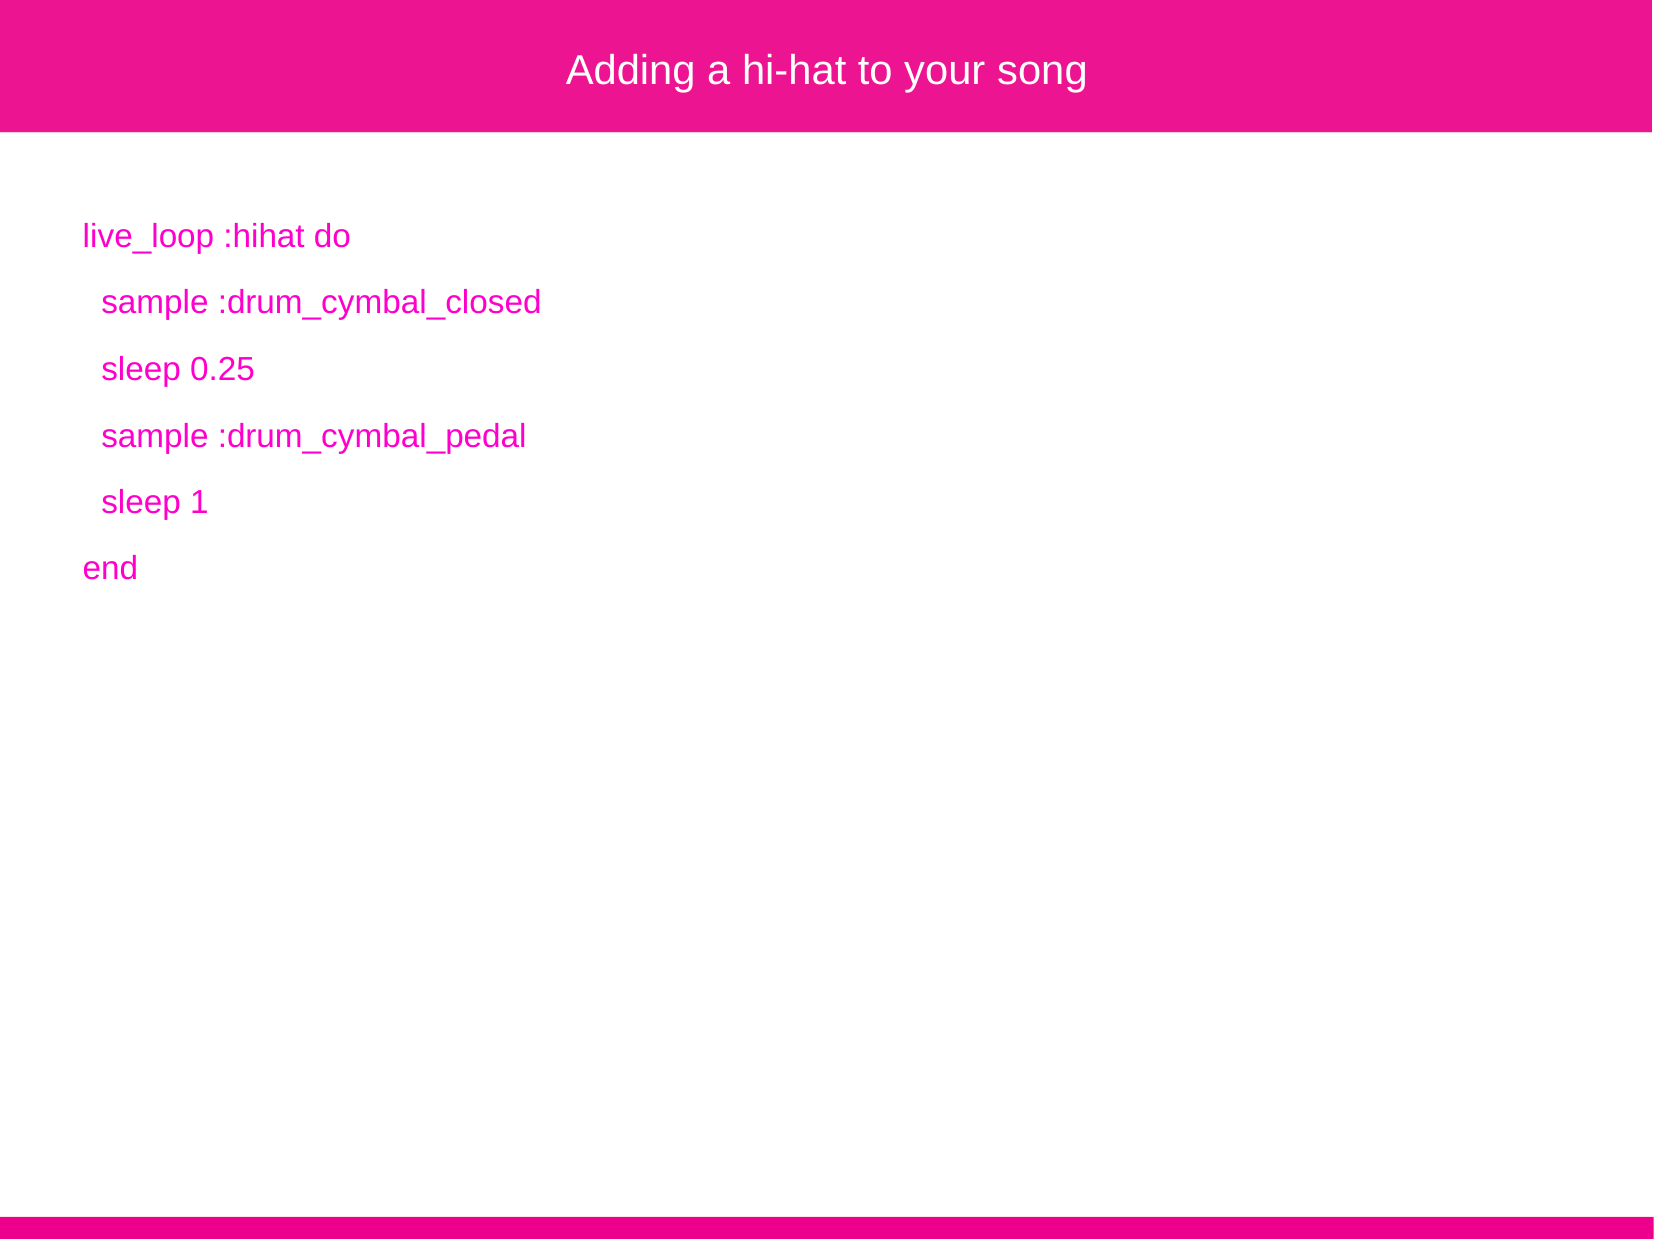

Adding a hi-hat to your song
# live_loop :hihat do
 sample :drum_cymbal_closed
 sleep 0.25
 sample :drum_cymbal_pedal
 sleep 1
end